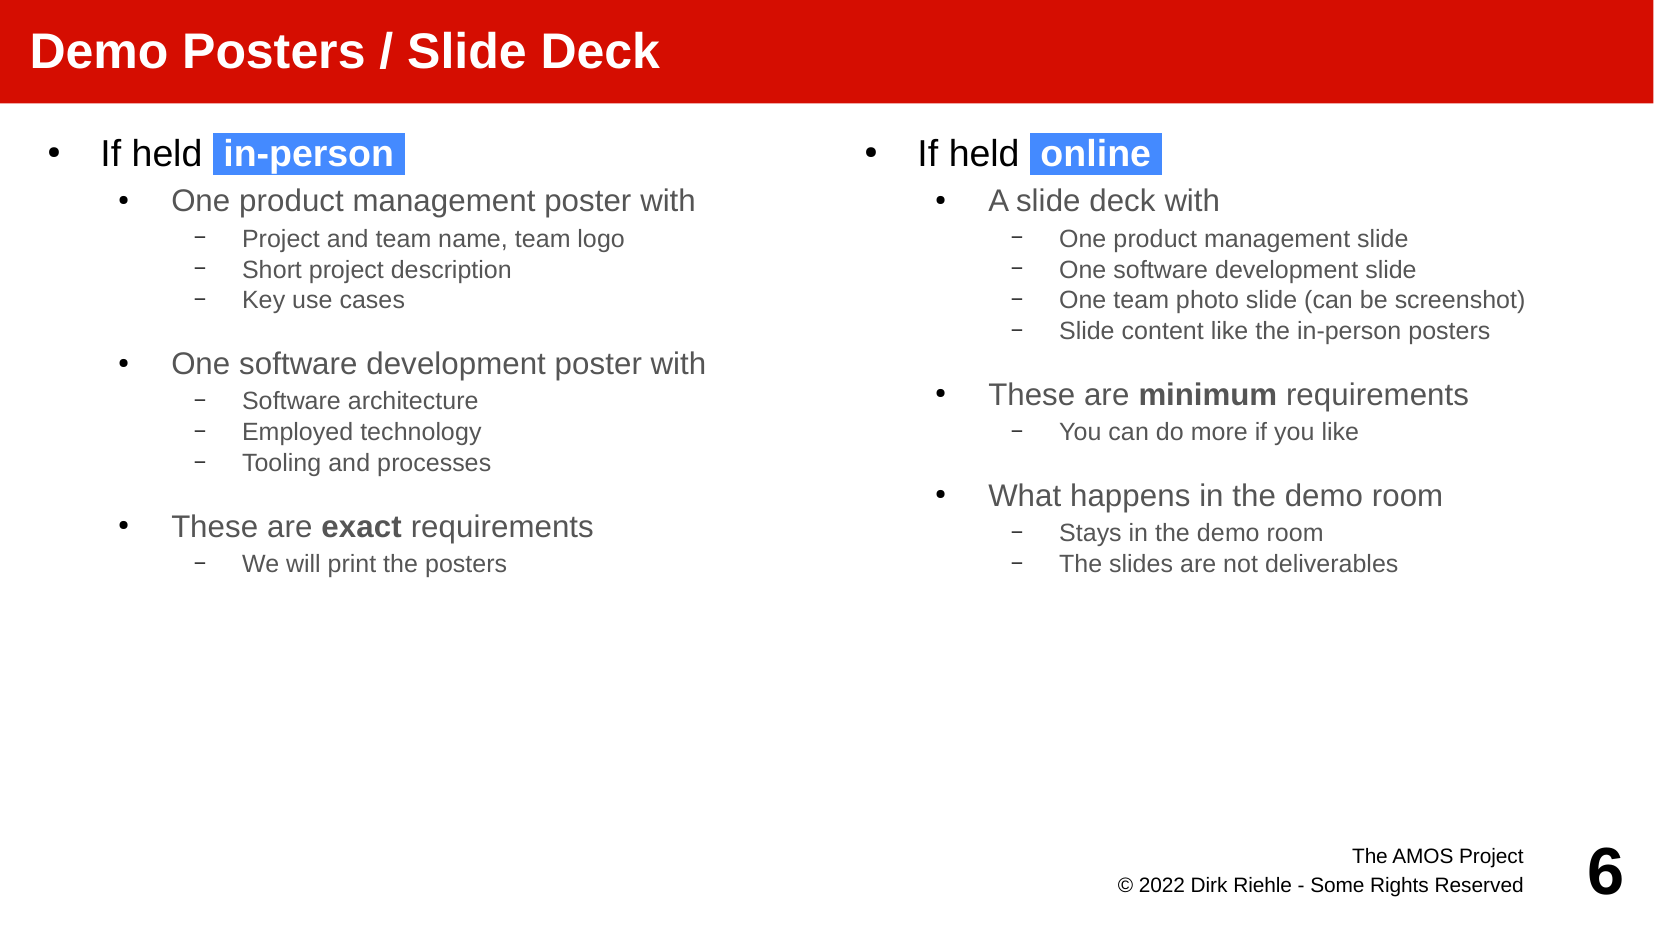

# Demo Posters / Slide Deck
If held in-person
One product management poster with
Project and team name, team logo
Short project description
Key use cases
One software development poster with
Software architecture
Employed technology
Tooling and processes
These are exact requirements
We will print the posters
If held online
A slide deck with
One product management slide
One software development slide
One team photo slide (can be screenshot)
Slide content like the in-person posters
These are minimum requirements
You can do more if you like
What happens in the demo room
Stays in the demo room
The slides are not deliverables
The AMOS Project
6
© 2022 Dirk Riehle - Some Rights Reserved